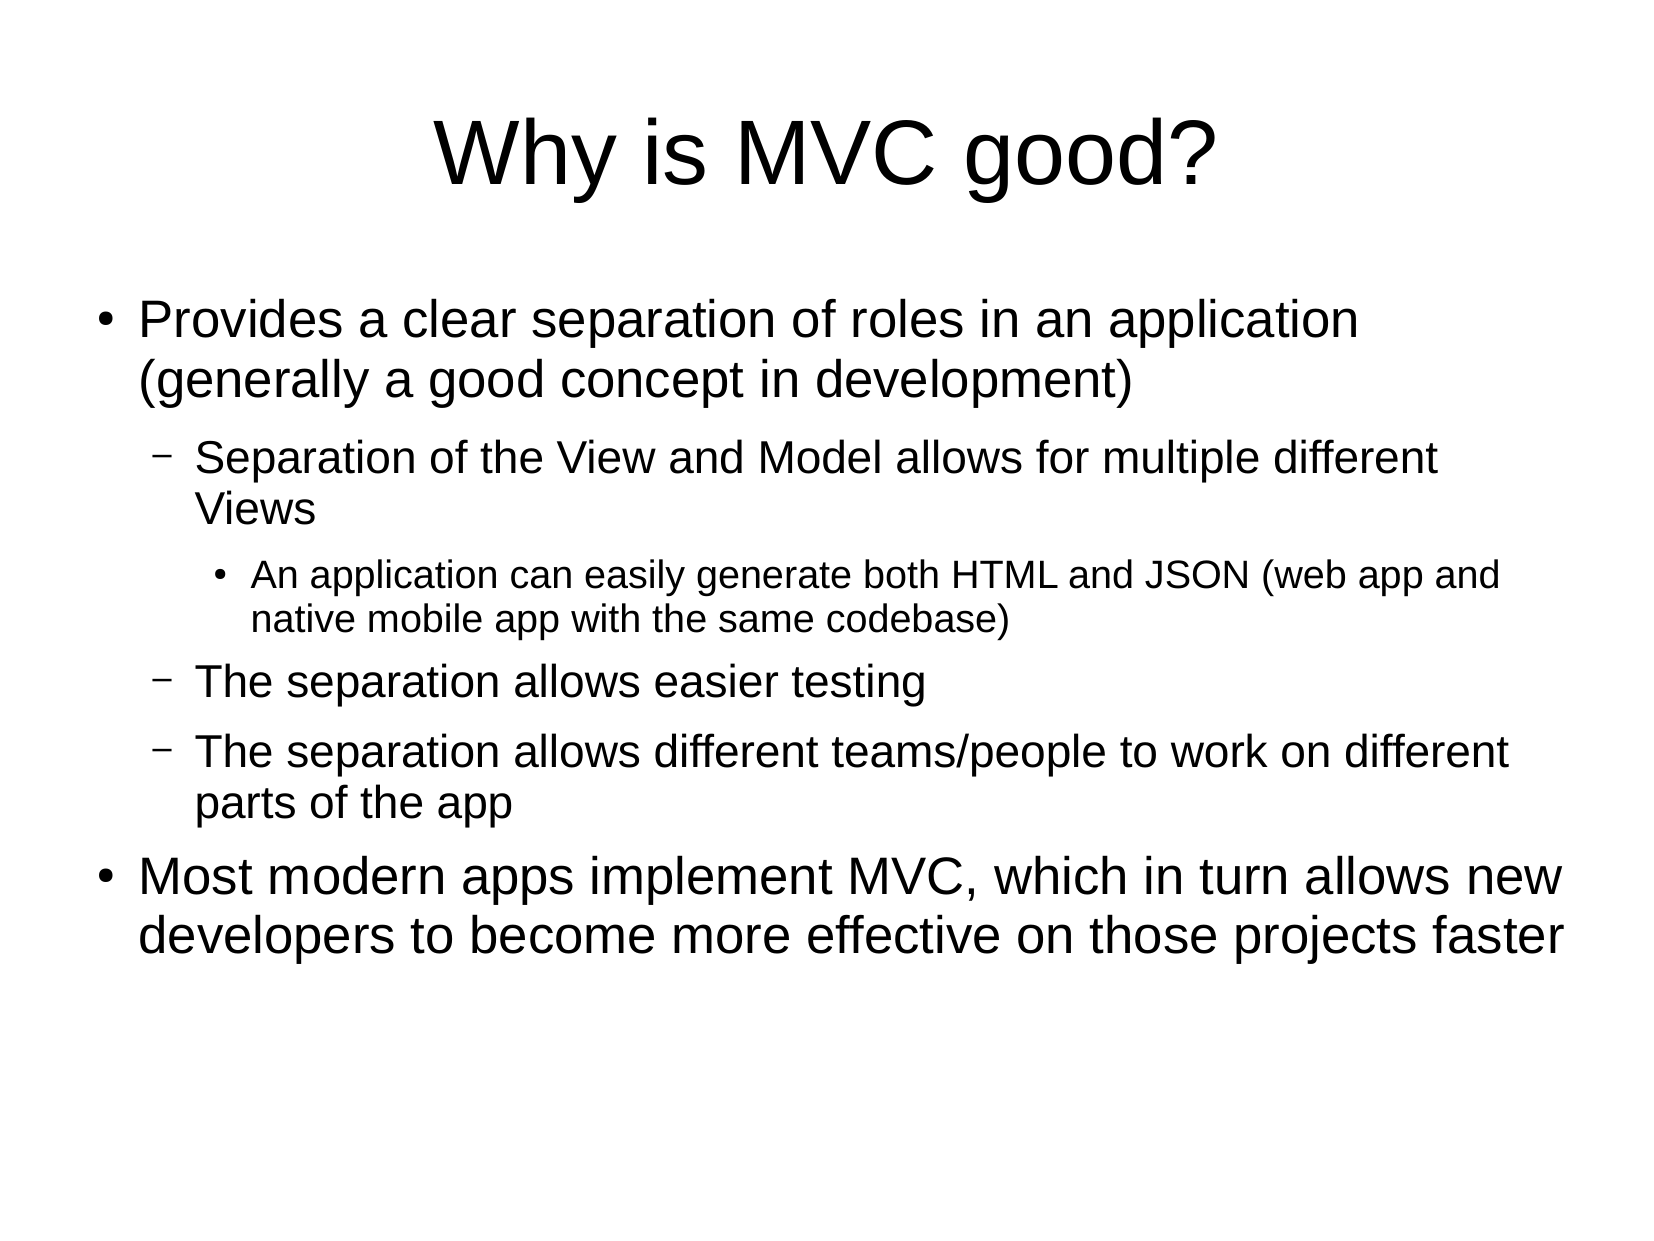

# Why is MVC good?
Provides a clear separation of roles in an application (generally a good concept in development)
Separation of the View and Model allows for multiple different Views
An application can easily generate both HTML and JSON (web app and native mobile app with the same codebase)
The separation allows easier testing
The separation allows different teams/people to work on different parts of the app
Most modern apps implement MVC, which in turn allows new developers to become more effective on those projects faster